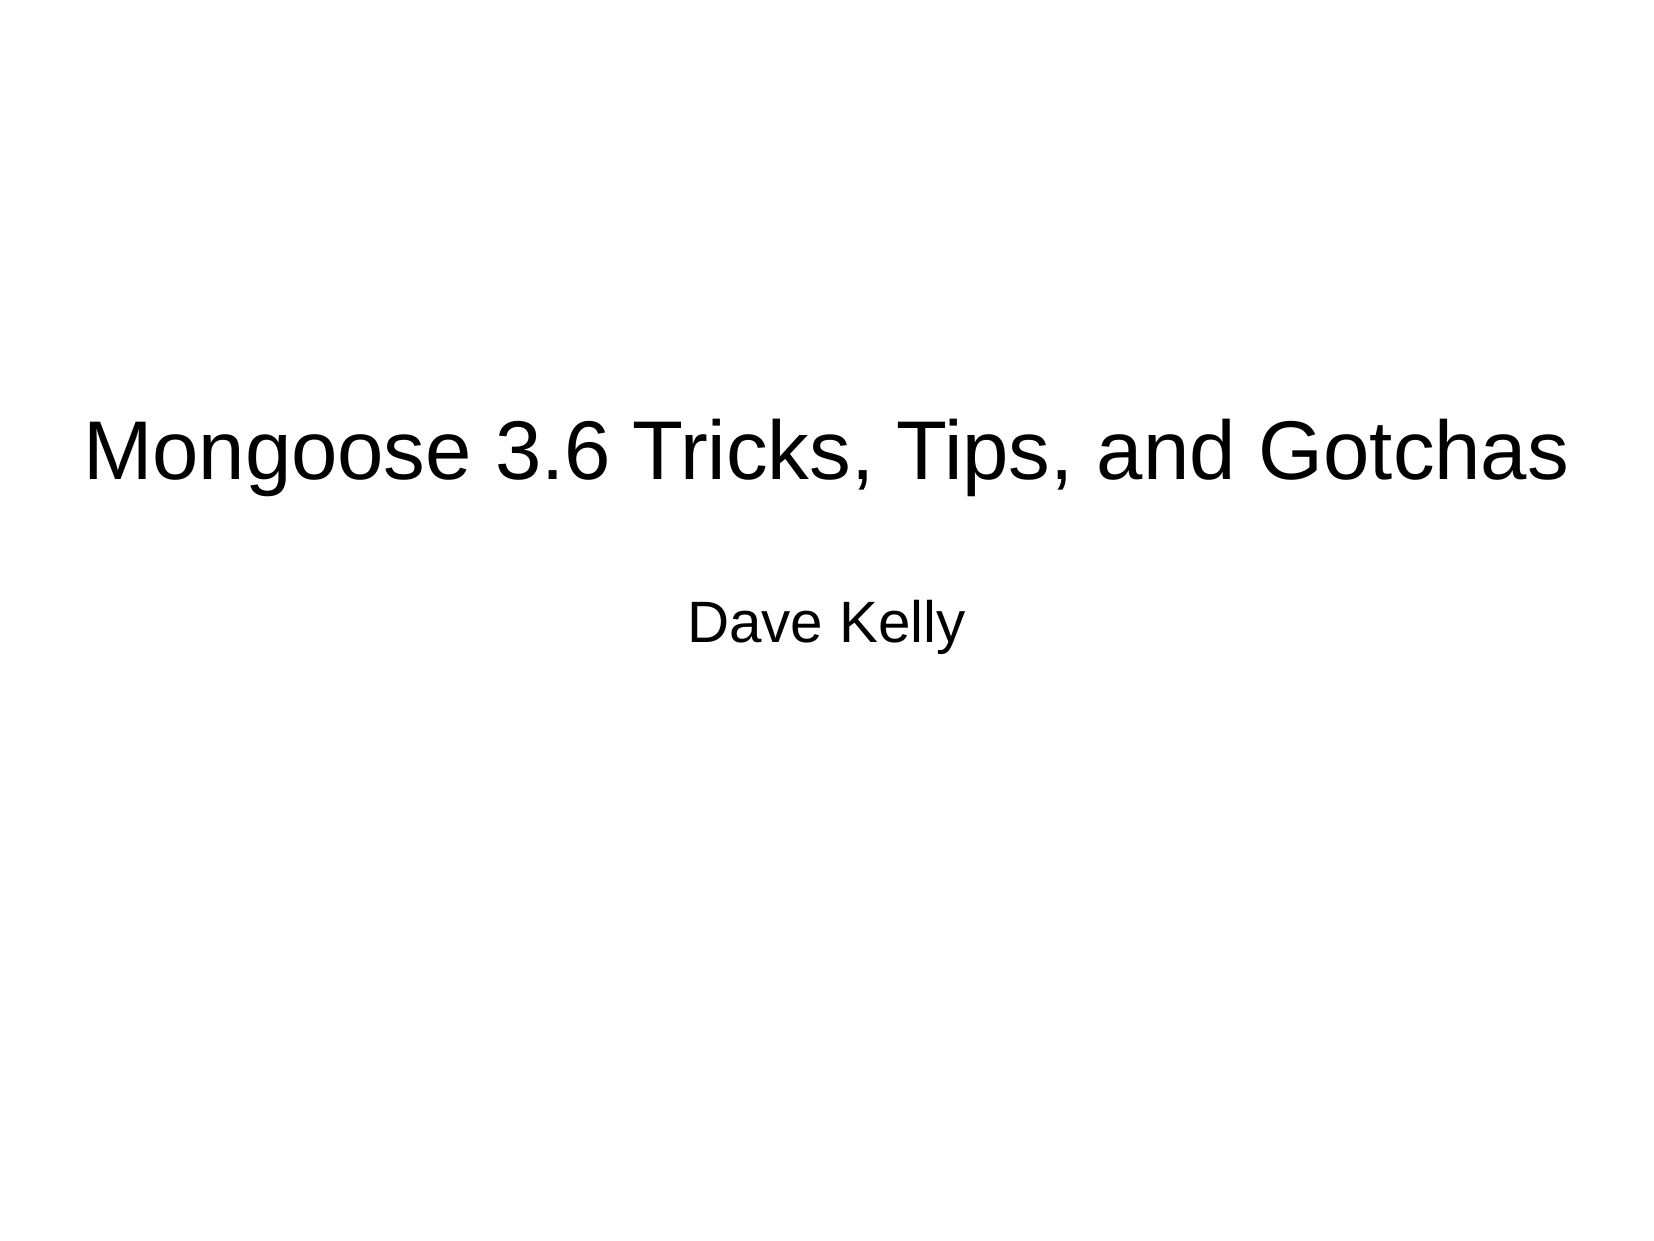

# Mongoose 3.6 Tricks, Tips, and Gotchas
Dave Kelly